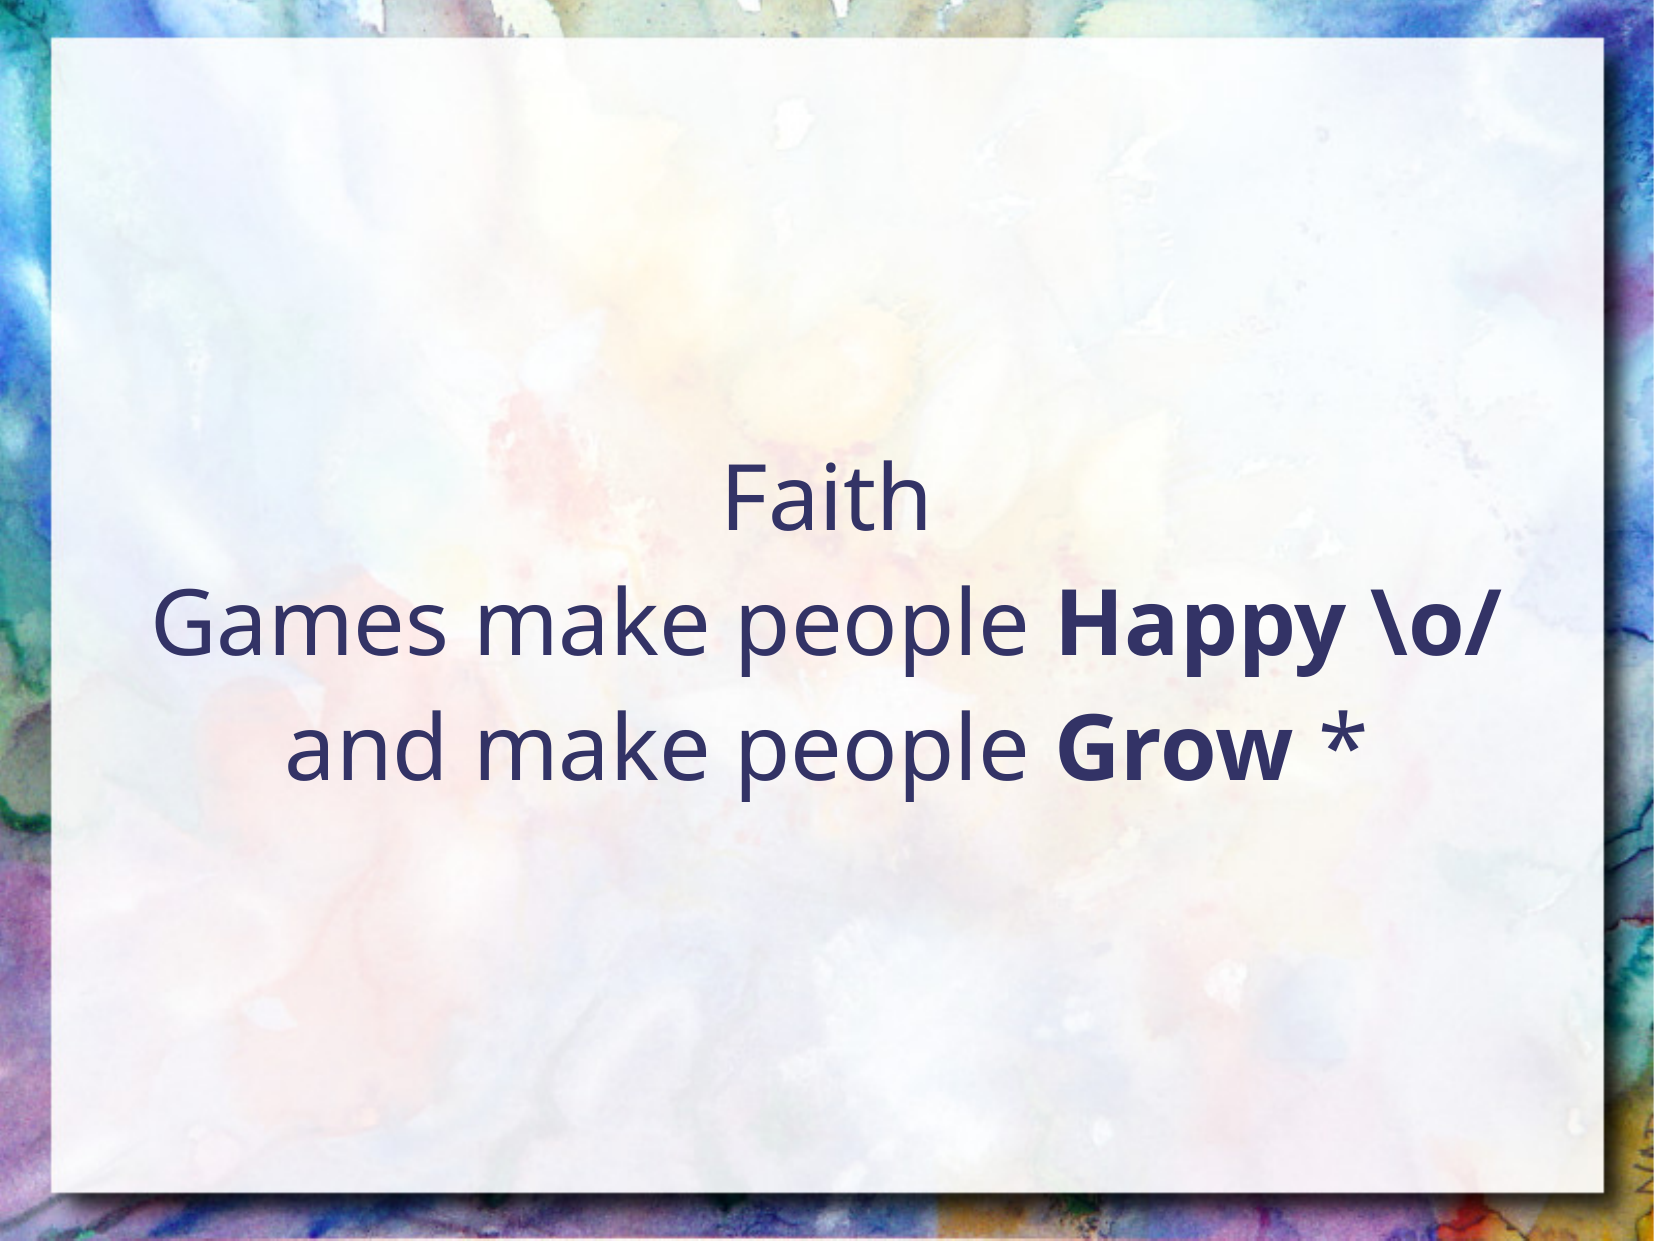

# Faith Games make people Happy \o/ and make people Grow *